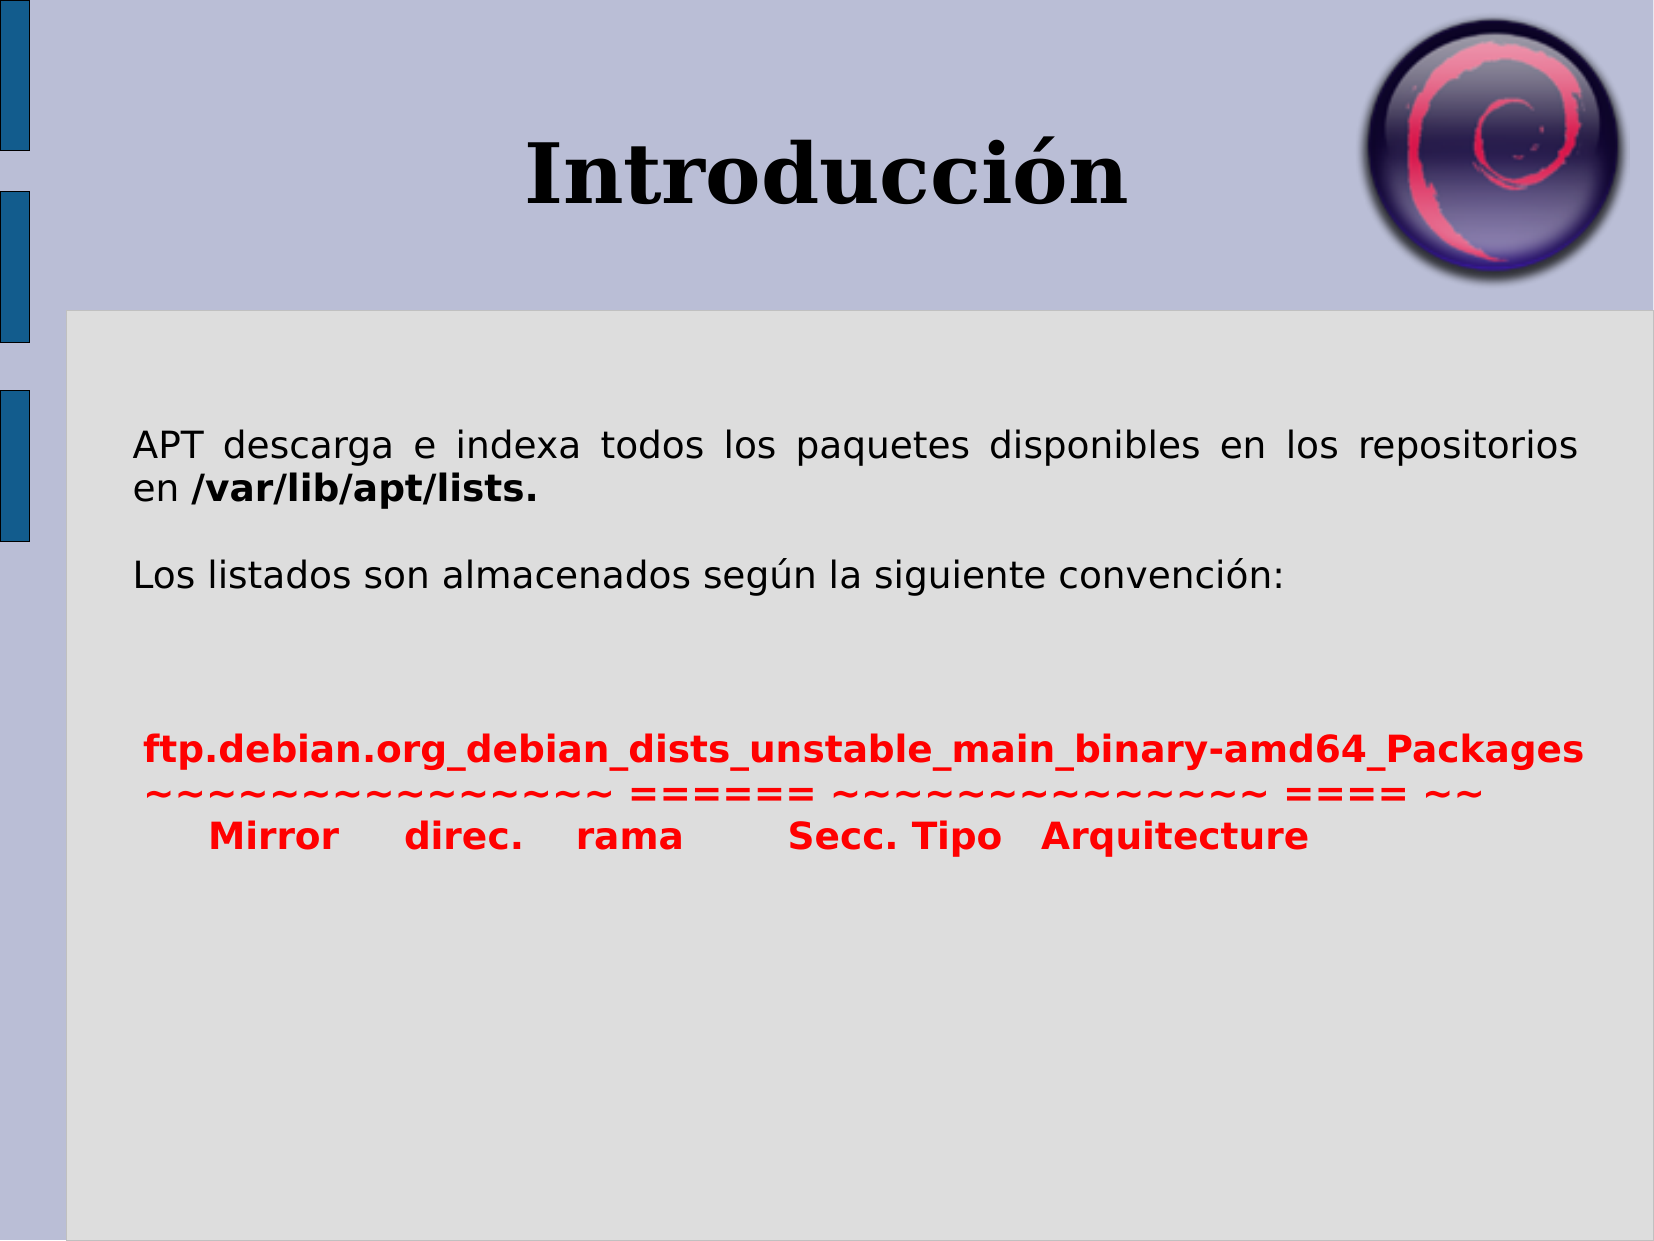

Introducción
APT descarga e indexa todos los paquetes disponibles en los repositorios en /var/lib/apt/lists.
Los listados son almacenados según la siguiente convención:
ftp.debian.org_debian_dists_unstable_main_binary-amd64_Packages
~~~~~~~~~~~~~~~ ====== ~~~~~~~~~~~~~~ ==== ~~
 Mirror direc. rama Secc. Tipo Arquitecture